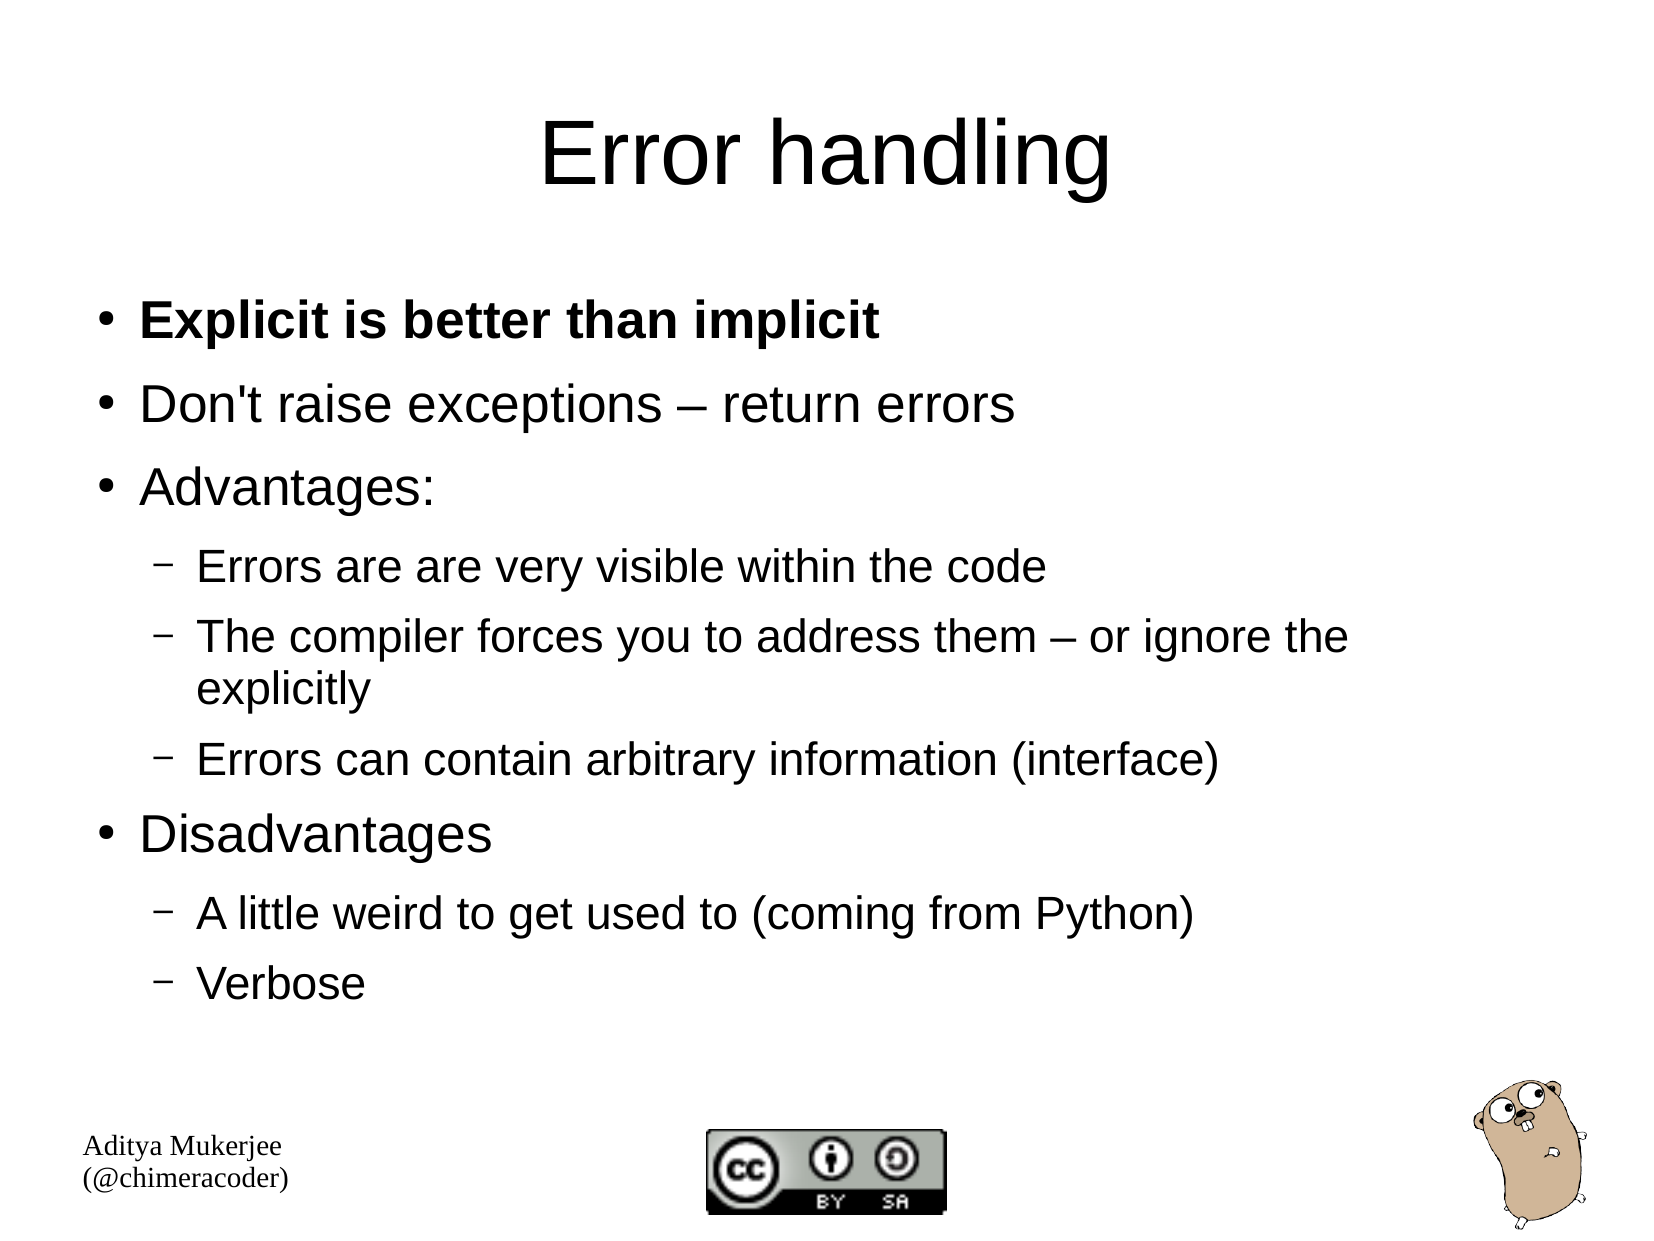

# Error handling
Explicit is better than implicit
Don't raise exceptions – return errors
Advantages:
Errors are are very visible within the code
The compiler forces you to address them – or ignore the explicitly
Errors can contain arbitrary information (interface)
Disadvantages
A little weird to get used to (coming from Python)
Verbose